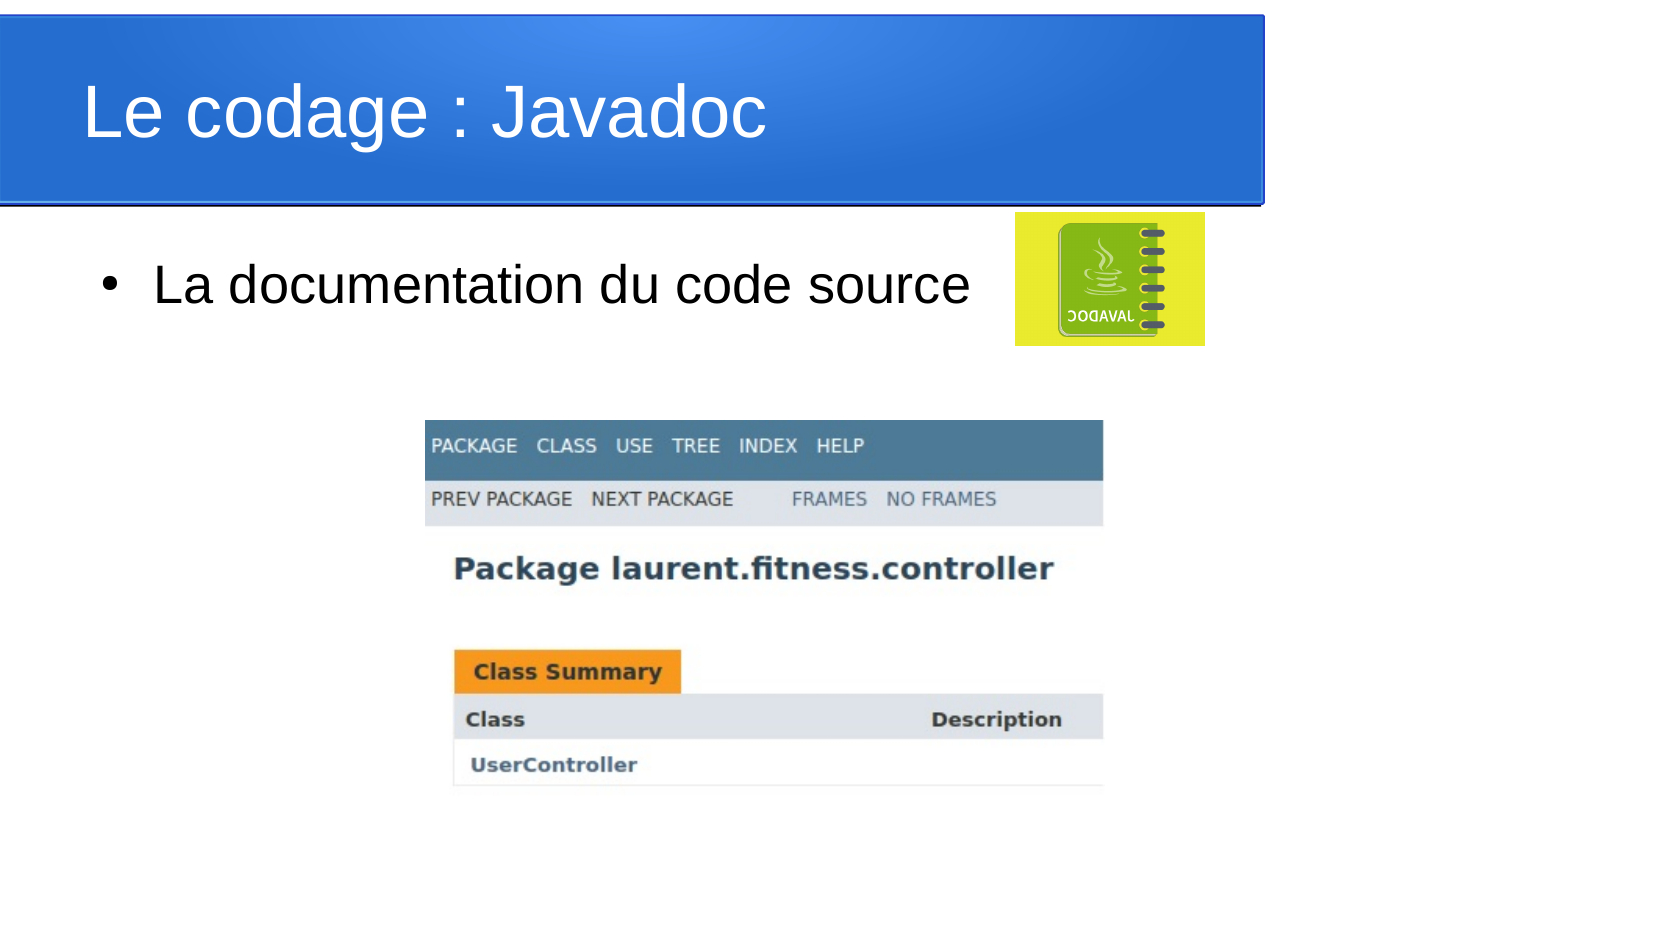

# Le codage : Javadoc
La documentation du code source